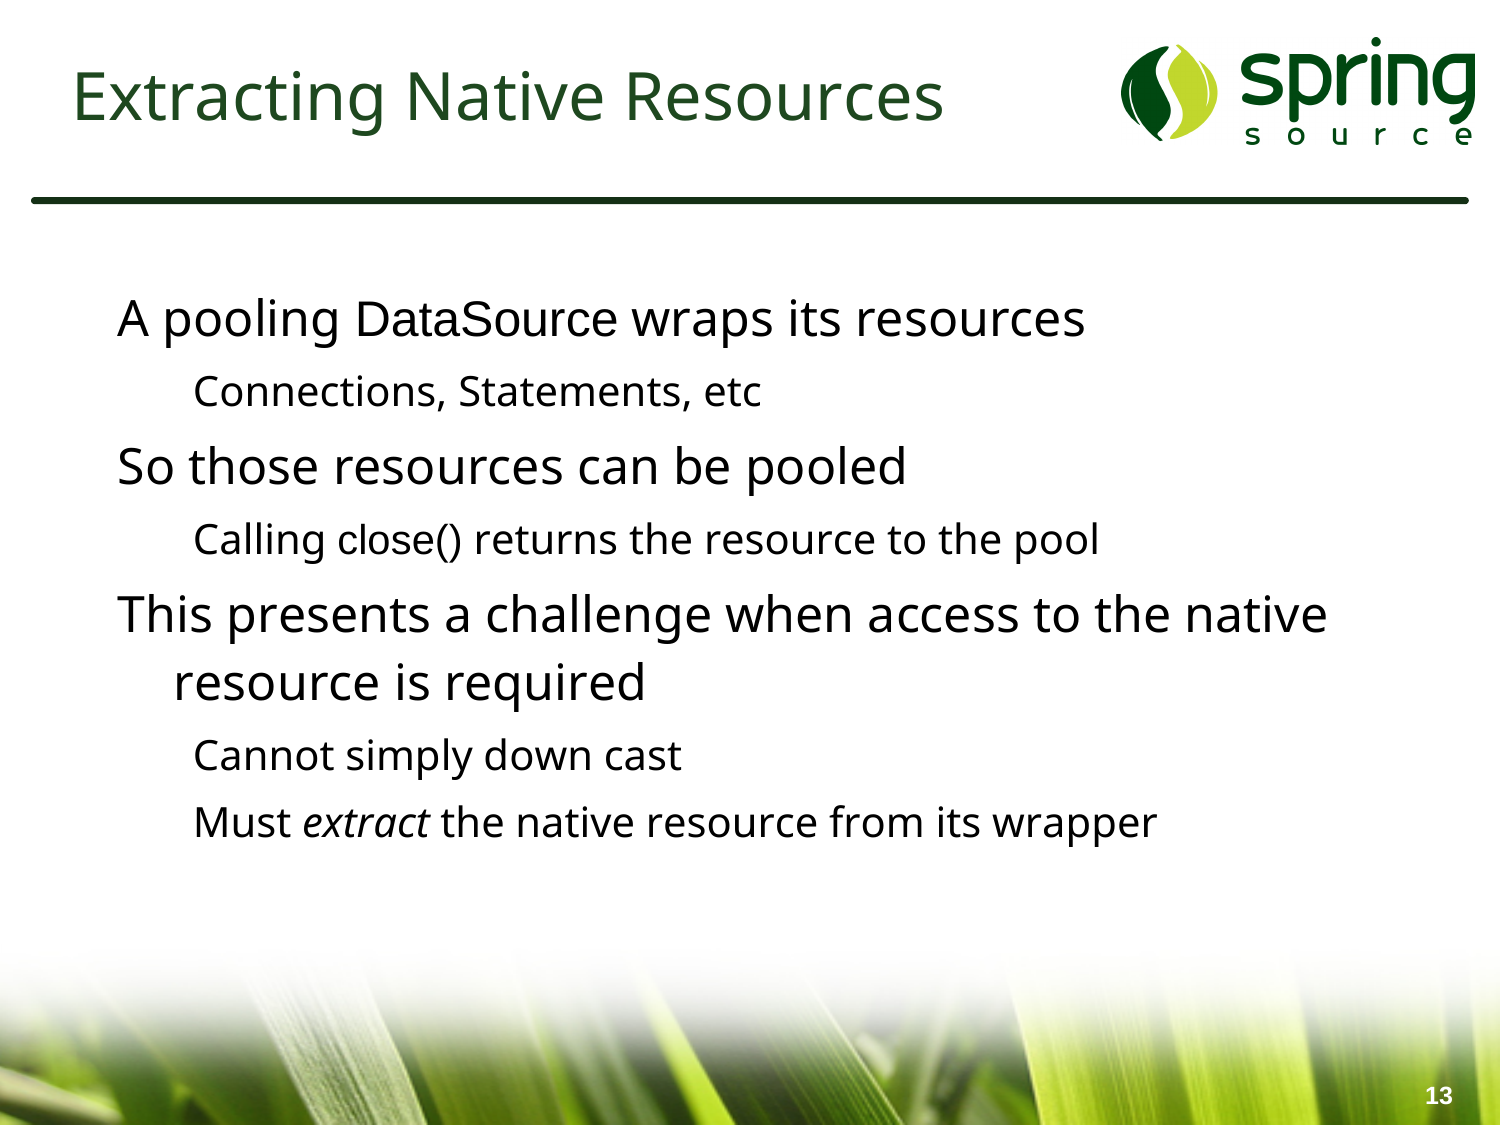

# Extracting Native Resources
A pooling DataSource wraps its resources
Connections, Statements, etc
So those resources can be pooled
Calling close() returns the resource to the pool
This presents a challenge when access to the native resource is required
Cannot simply down cast
Must extract the native resource from its wrapper